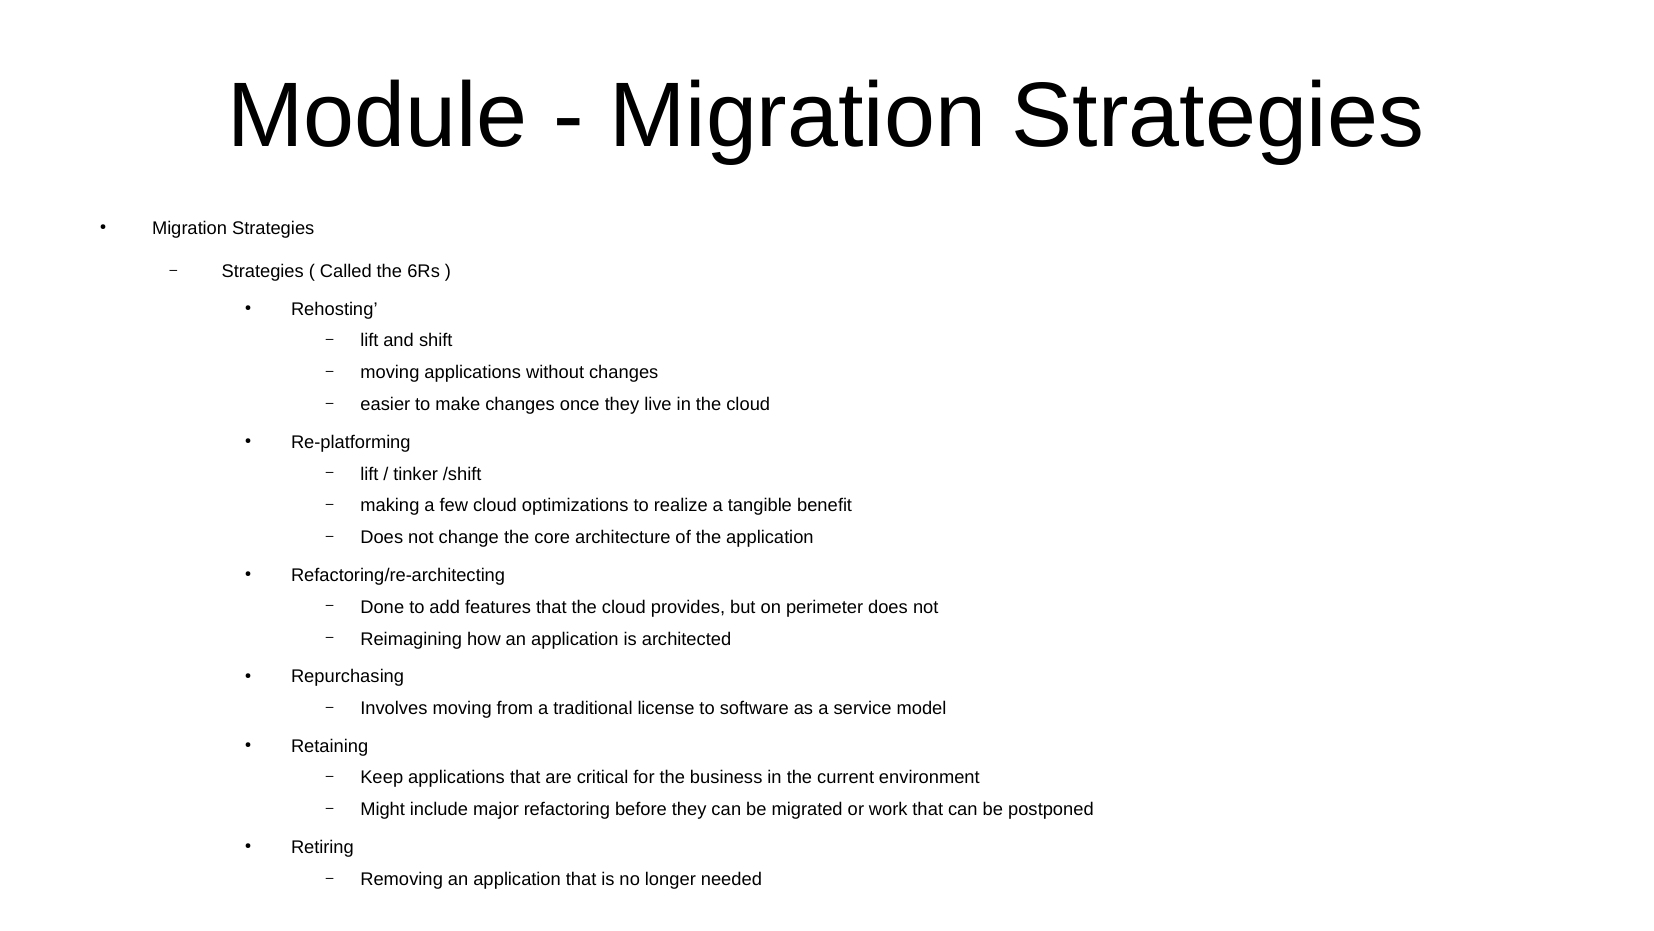

# Module - Migration Strategies
Migration Strategies
Strategies ( Called the 6Rs )
Rehosting’
lift and shift
moving applications without changes
easier to make changes once they live in the cloud
Re-platforming
lift / tinker /shift
making a few cloud optimizations to realize a tangible benefit
Does not change the core architecture of the application
Refactoring/re-architecting
Done to add features that the cloud provides, but on perimeter does not
Reimagining how an application is architected
Repurchasing
Involves moving from a traditional license to software as a service model
Retaining
Keep applications that are critical for the business in the current environment
Might include major refactoring before they can be migrated or work that can be postponed
Retiring
Removing an application that is no longer needed